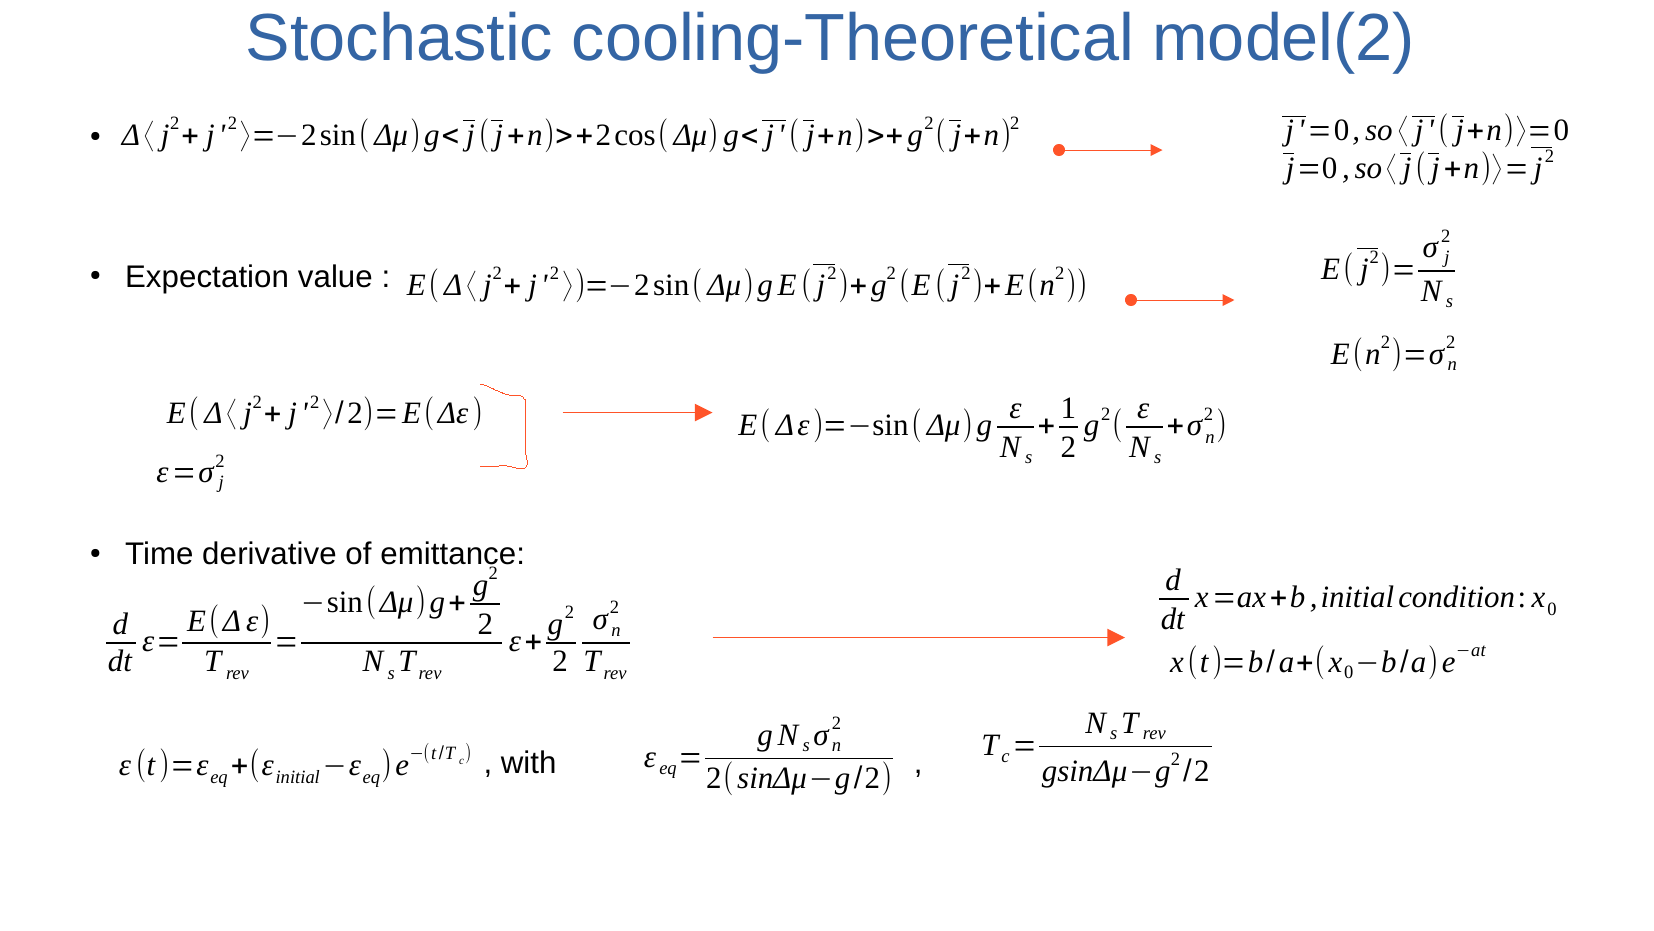

# Stochastic cooling-Theoretical model(2)
Expectation value :
Time derivative of emittance:
 , with ,